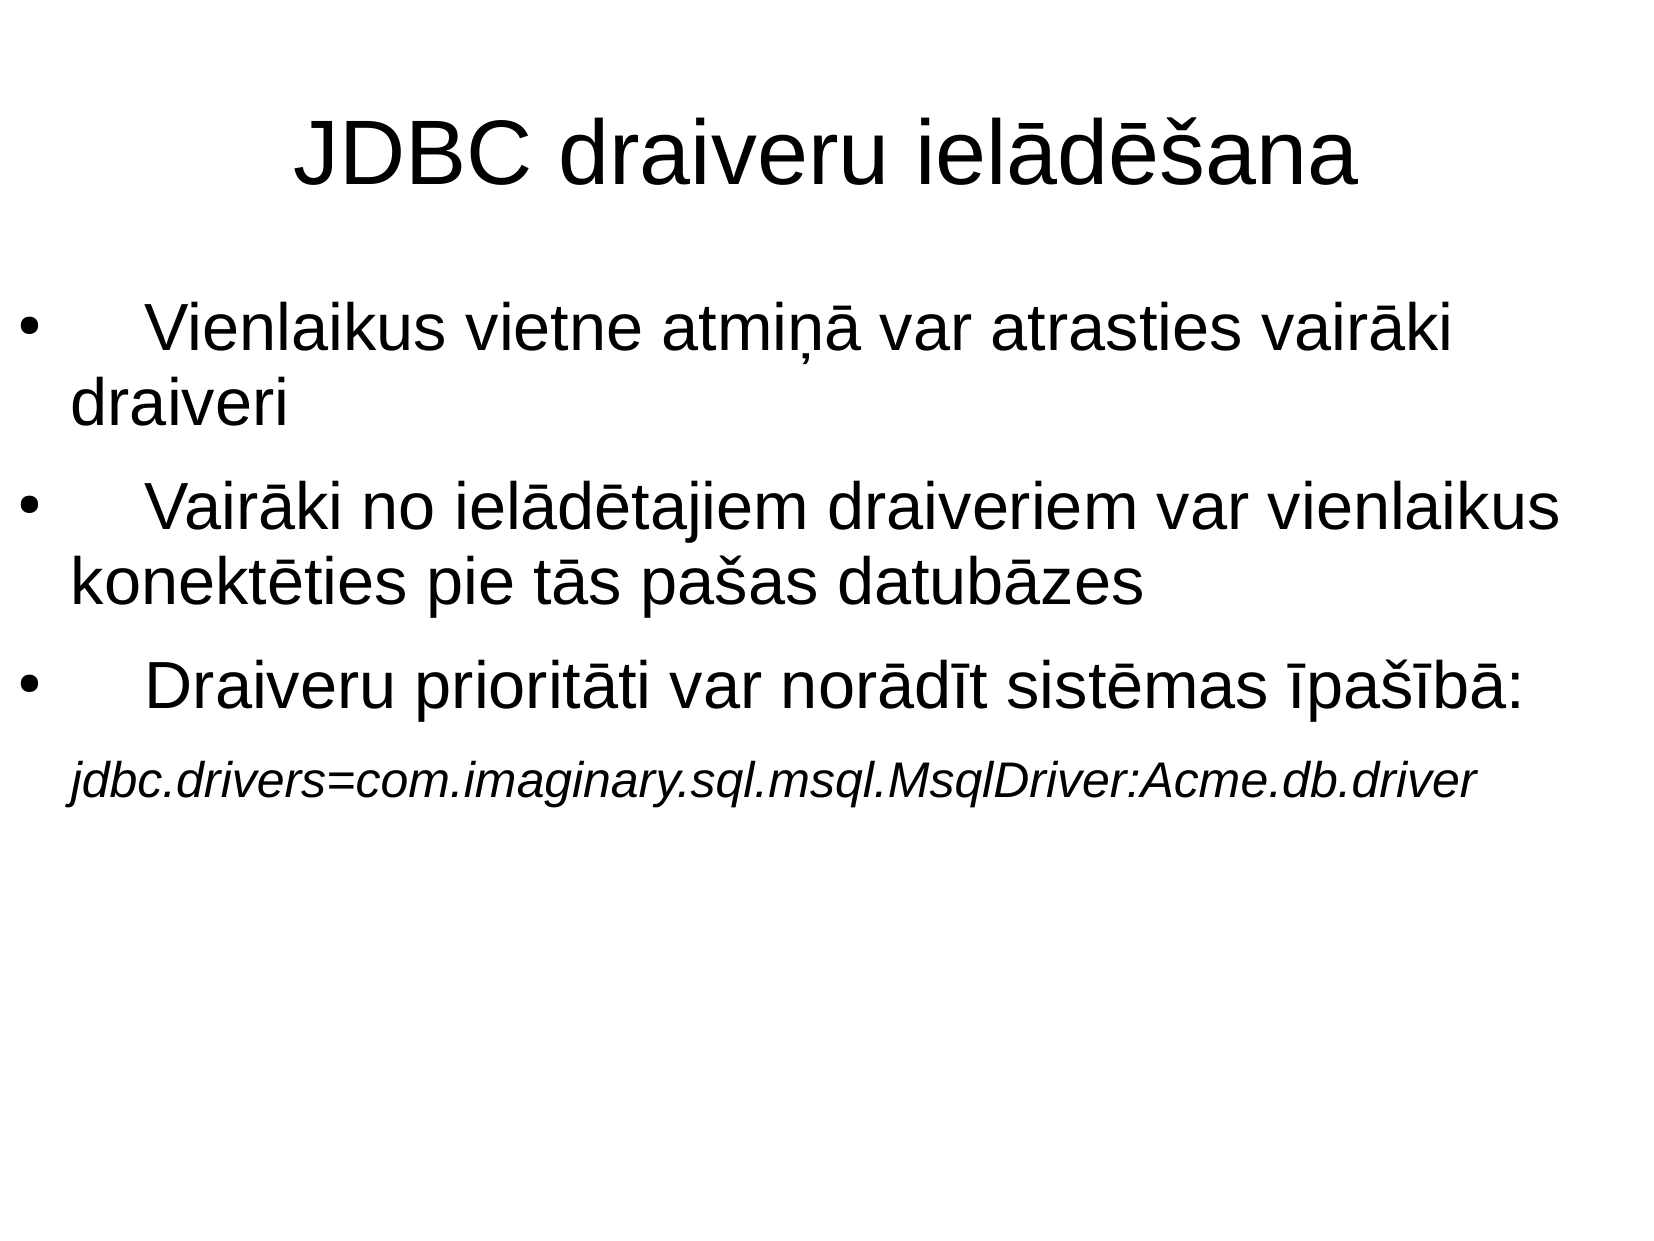

# JDBC draiveru ielādēšana
 Vienlaikus vietne atmiņā var atrasties vairāki draiveri
 Vairāki no ielādētajiem draiveriem var vienlaikus konektēties pie tās pašas datubāzes
 Draiveru prioritāti var norādīt sistēmas īpašībā:
jdbc.drivers=com.imaginary.sql.msql.MsqlDriver:Acme.db.driver